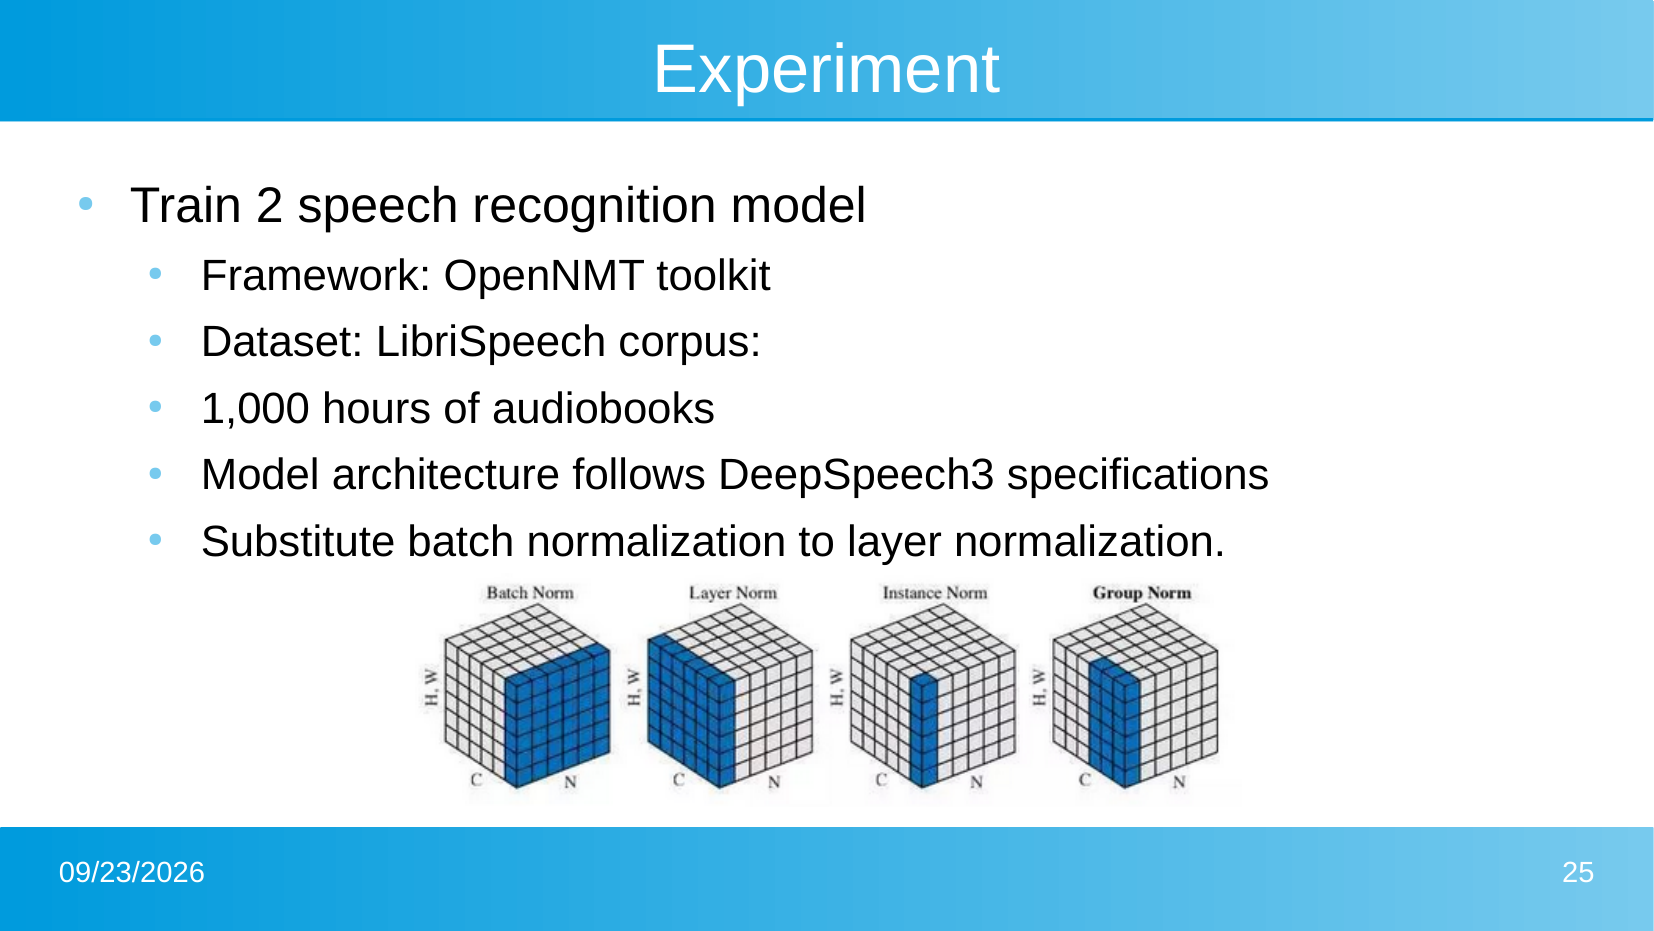

# Experiment
Train 2 speech recognition model
Framework: OpenNMT toolkit
Dataset: LibriSpeech corpus:
1,000 hours of audiobooks
Model architecture follows DeepSpeech3 specifications
Substitute batch normalization to layer normalization.
25